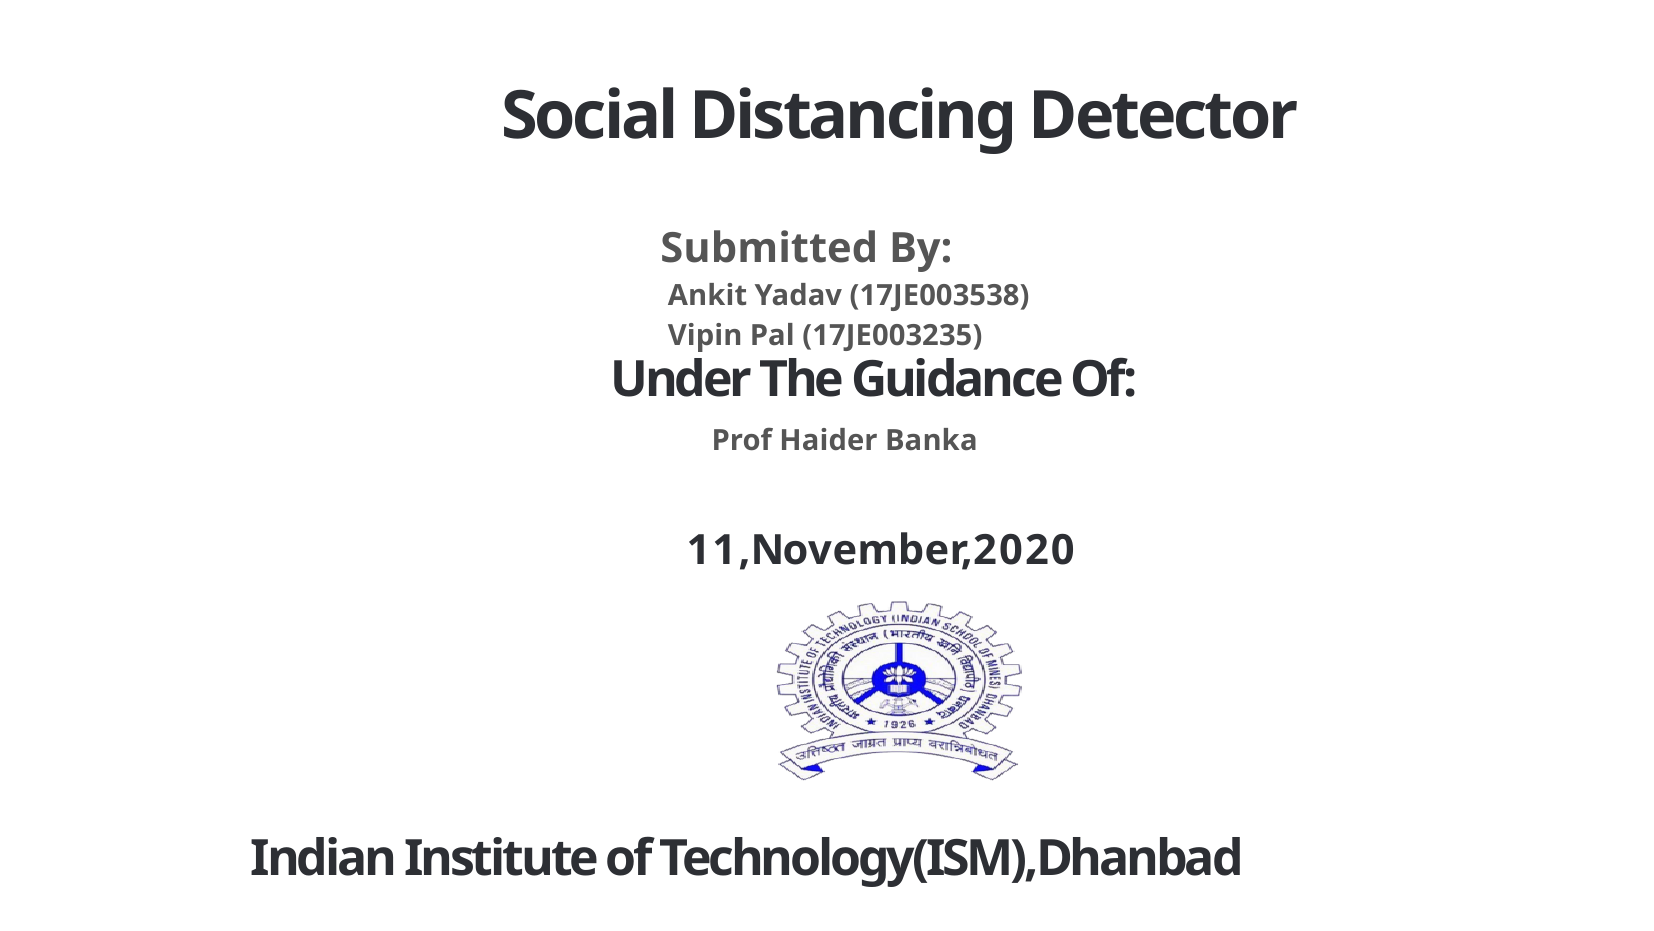

# Social Distancing Detector
Under The Guidance Of:
 Submitted By:
 Ankit Yadav (17JE003538)
 Vipin Pal (17JE003235)
Prof Haider Banka
 Indian Institute of Technology(ISM),Dhanbad